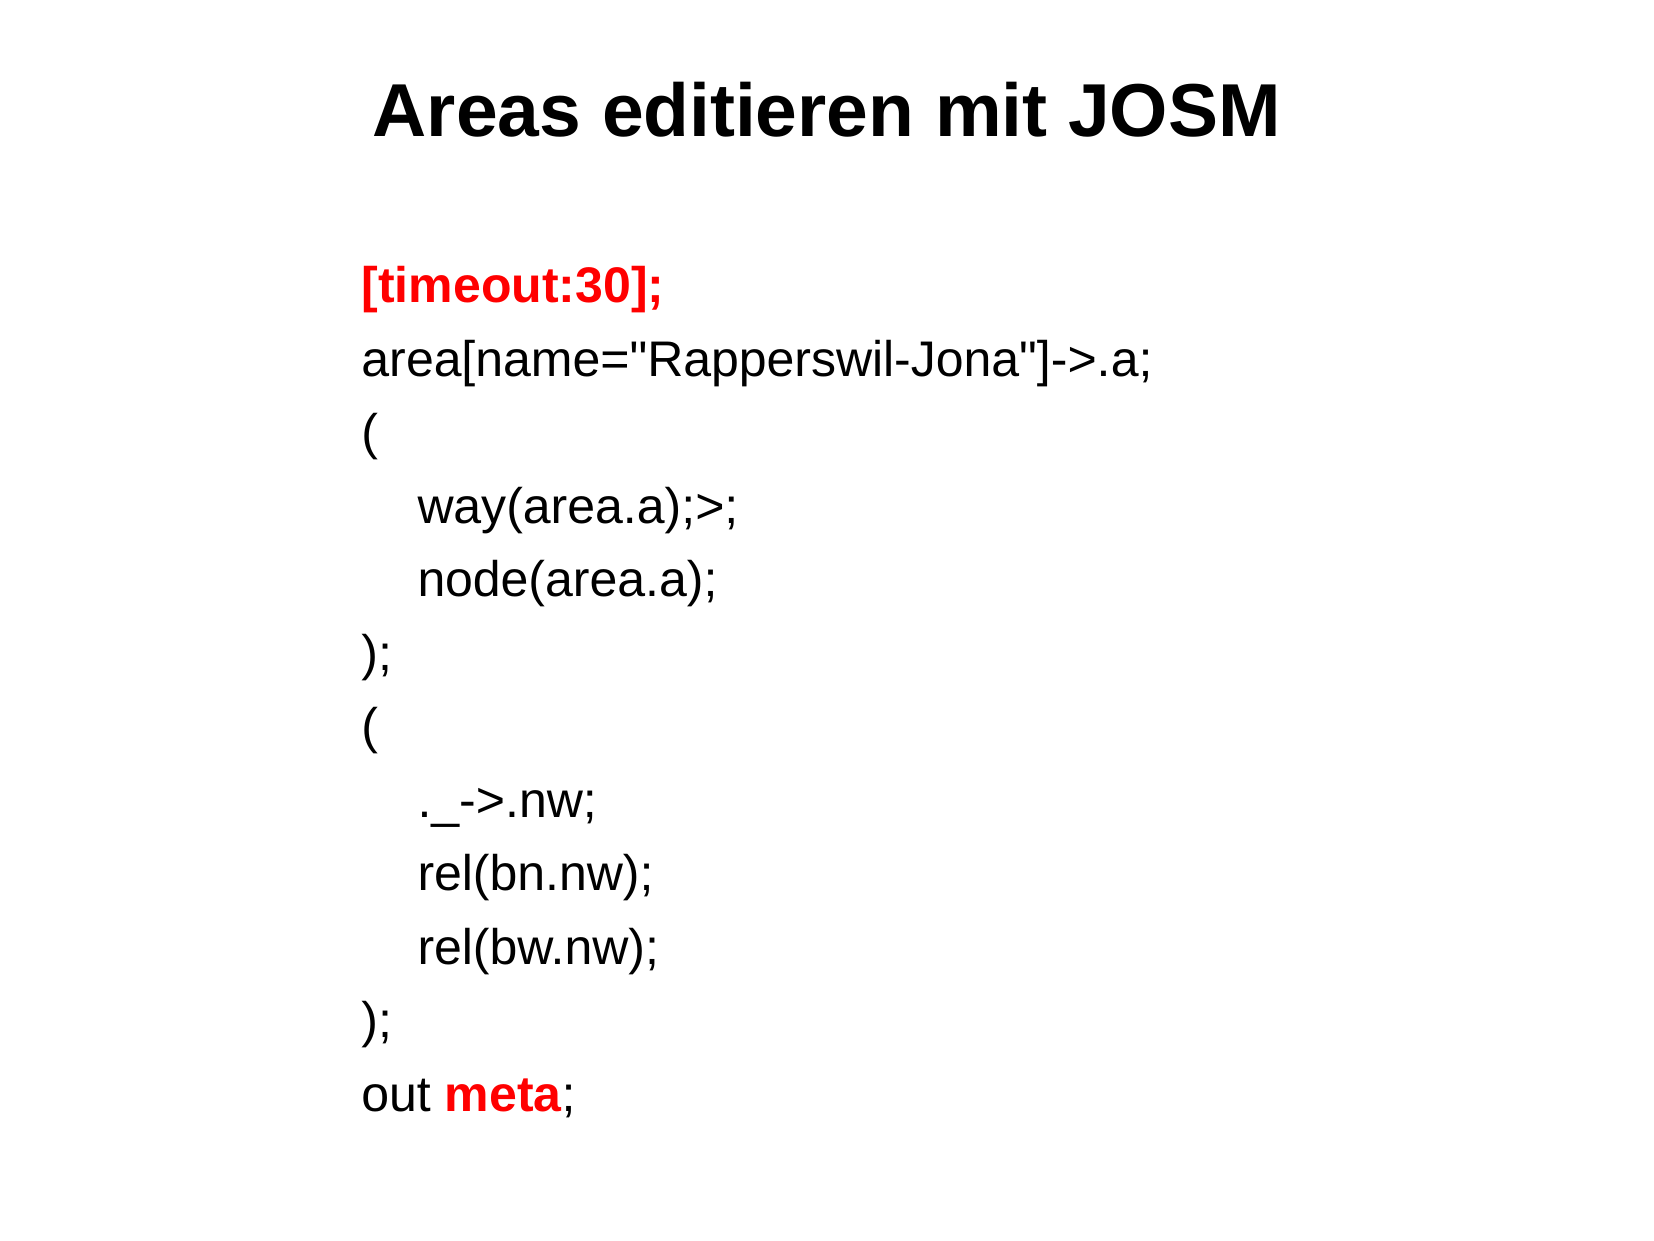

Areas editieren mit JOSM
[timeout:30];
area[name="Rapperswil-Jona"]->.a;
(
 way(area.a);>;
 node(area.a);
);
(
 ._->.nw;
 rel(bn.nw);
 rel(bw.nw);
);
out meta;